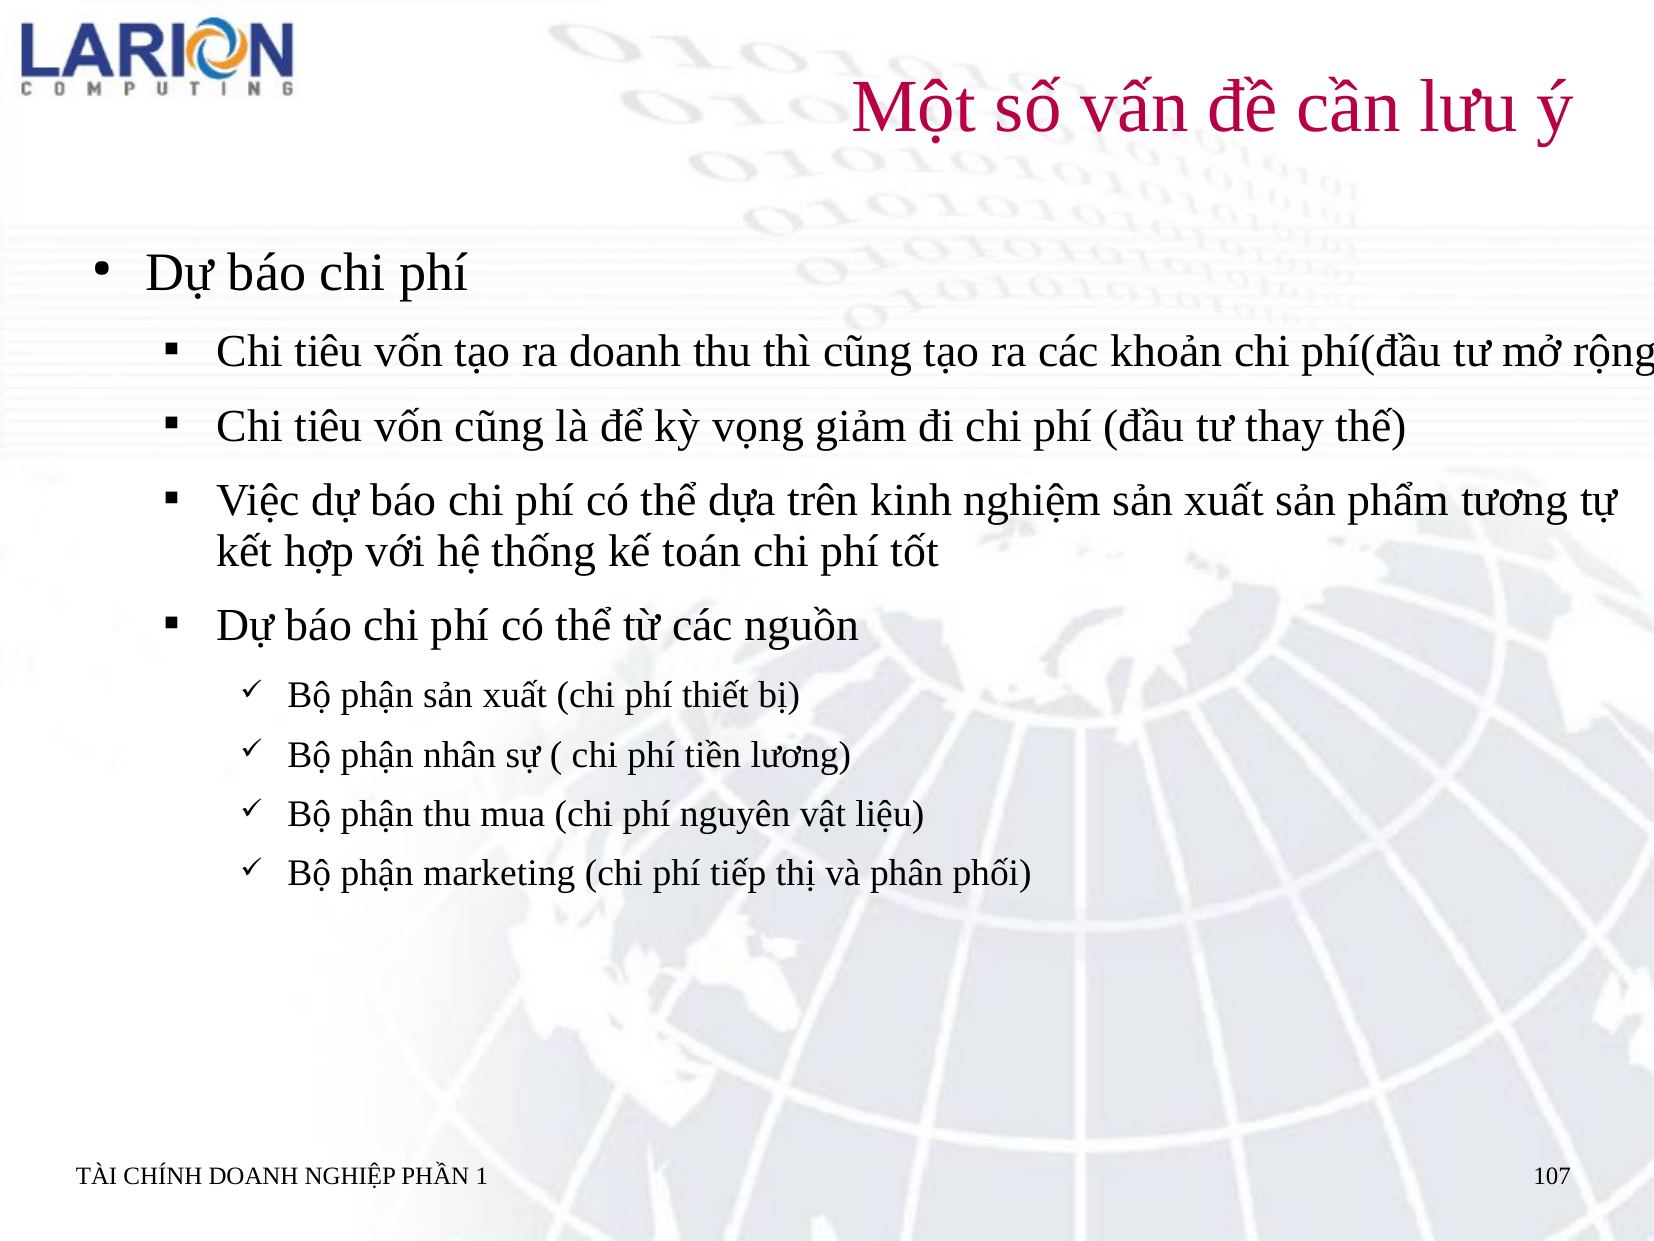

# Một số vấn đề cần lưu ý
Dự báo chi phí
Chi tiêu vốn tạo ra doanh thu thì cũng tạo ra các khoản chi phí(đầu tư mở rộng)
Chi tiêu vốn cũng là để kỳ vọng giảm đi chi phí (đầu tư thay thế)
Việc dự báo chi phí có thể dựa trên kinh nghiệm sản xuất sản phẩm tương tự kết hợp với hệ thống kế toán chi phí tốt
Dự báo chi phí có thể từ các nguồn
Bộ phận sản xuất (chi phí thiết bị)
Bộ phận nhân sự ( chi phí tiền lương)
Bộ phận thu mua (chi phí nguyên vật liệu)
Bộ phận marketing (chi phí tiếp thị và phân phối)
TÀI CHÍNH DOANH NGHIỆP PHẦN 1
107